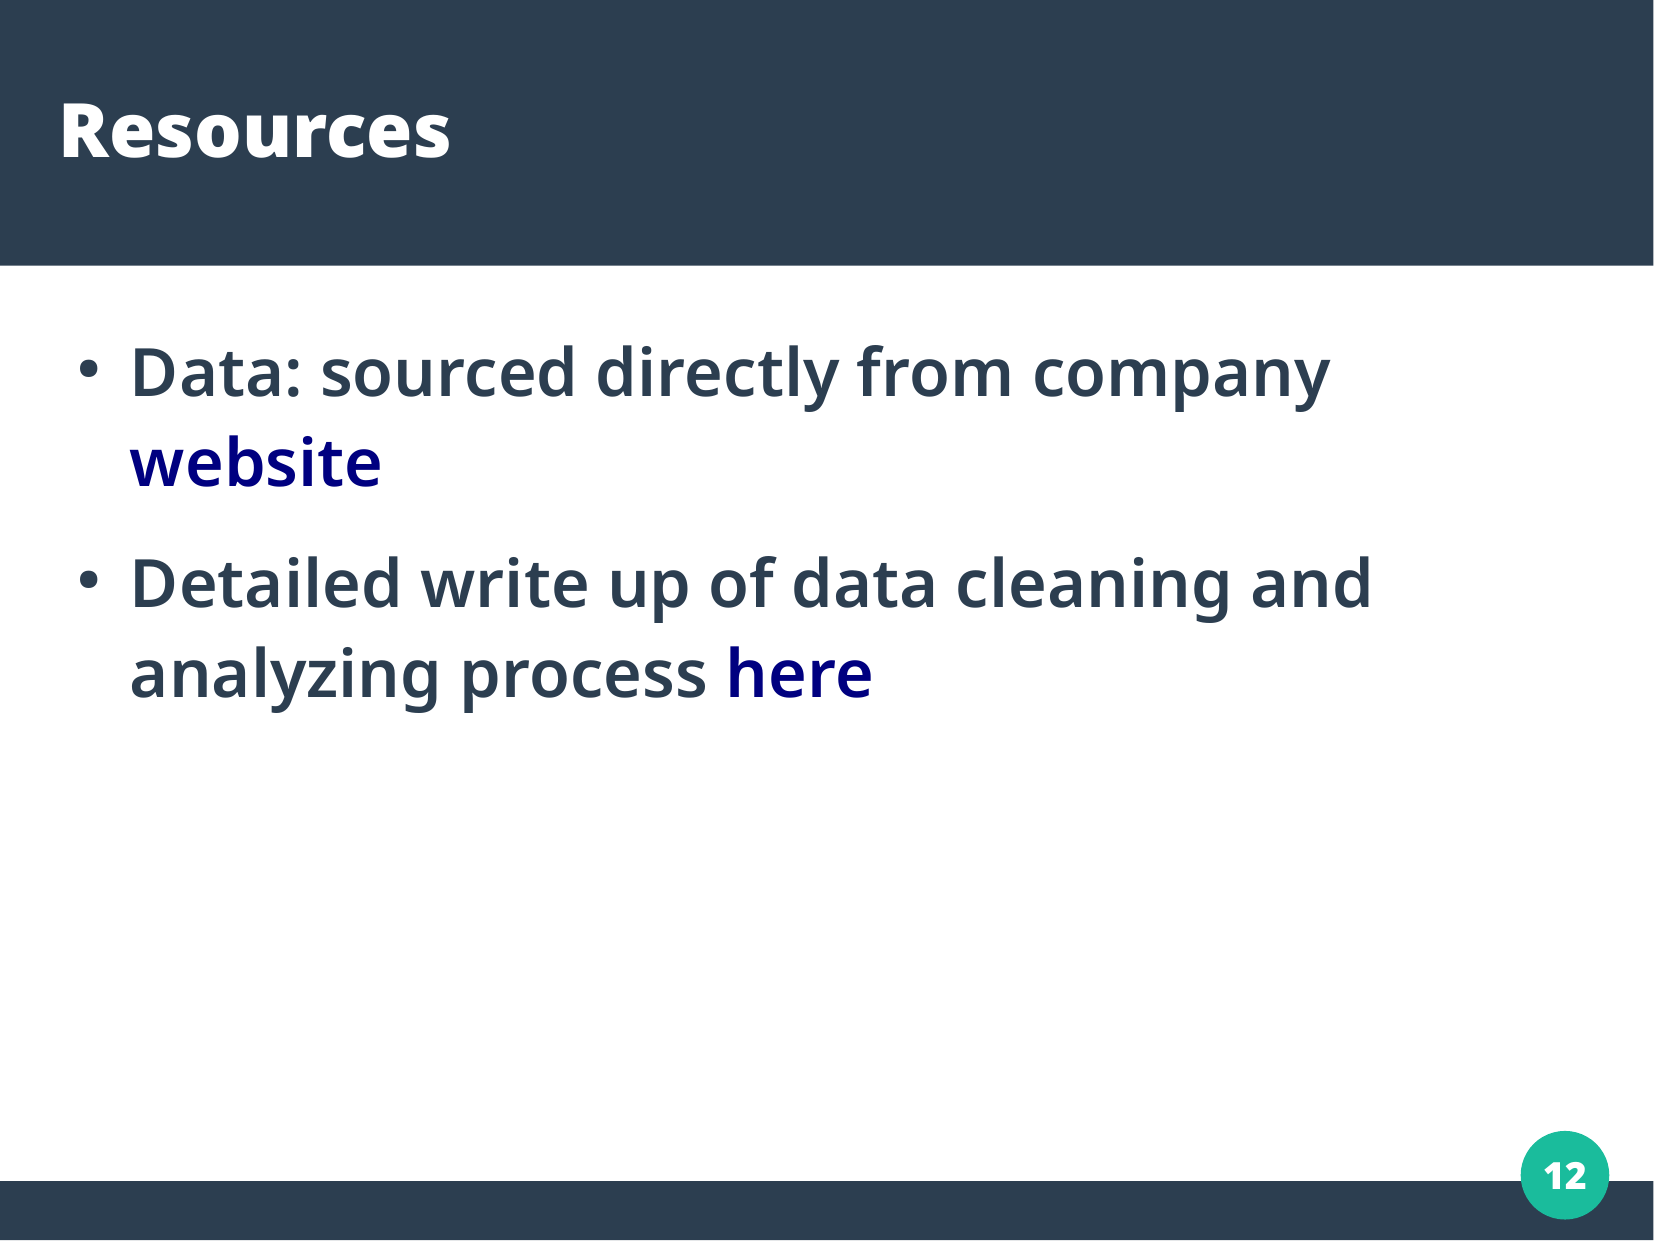

# Resources
Data: sourced directly from company website
Detailed write up of data cleaning and analyzing process here
12